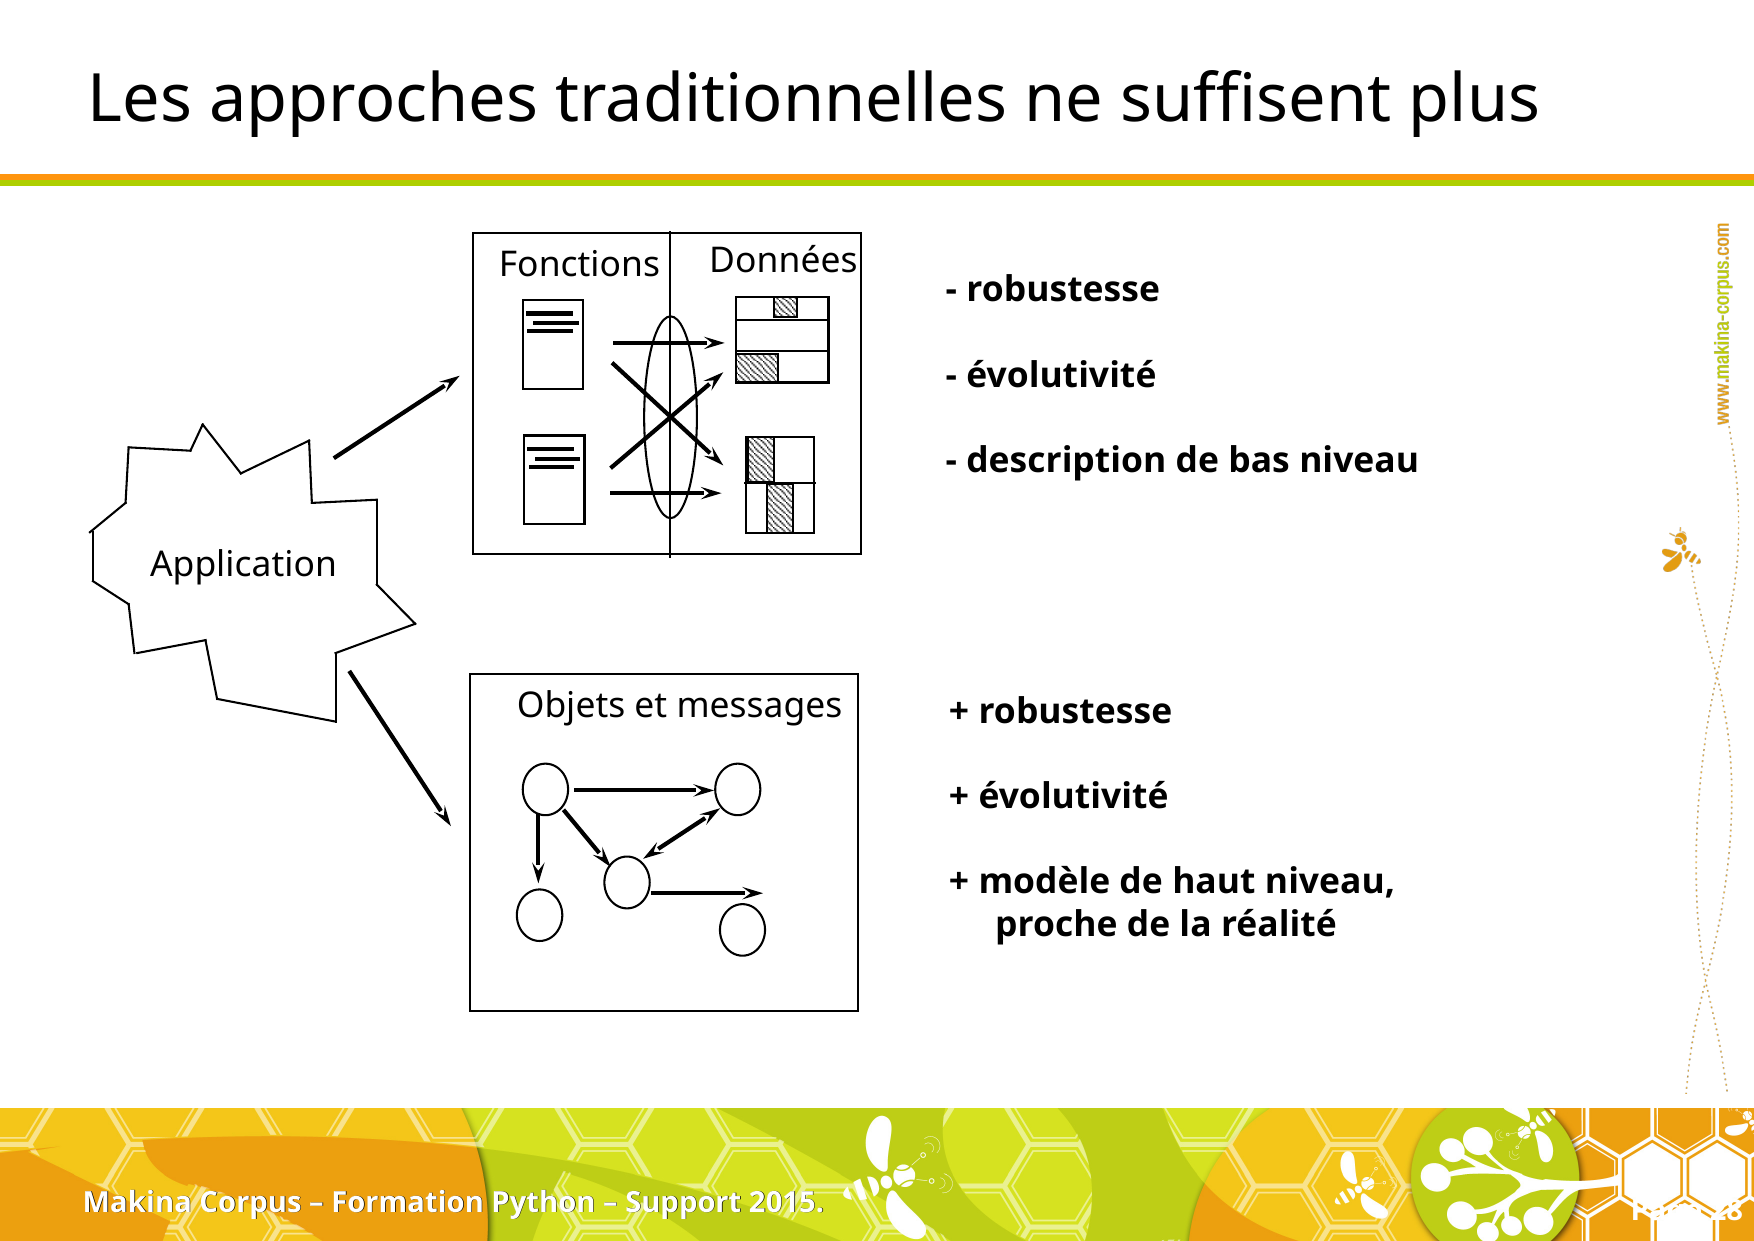

# Les approches traditionnelles ne suffisent plus
Données
Fonctions
- robustesse
- évolutivité
- description de bas niveau
Application
Objets et messages
+ robustesse
+ évolutivité
+ modèle de haut niveau,
 proche de la réalité
tesg
28